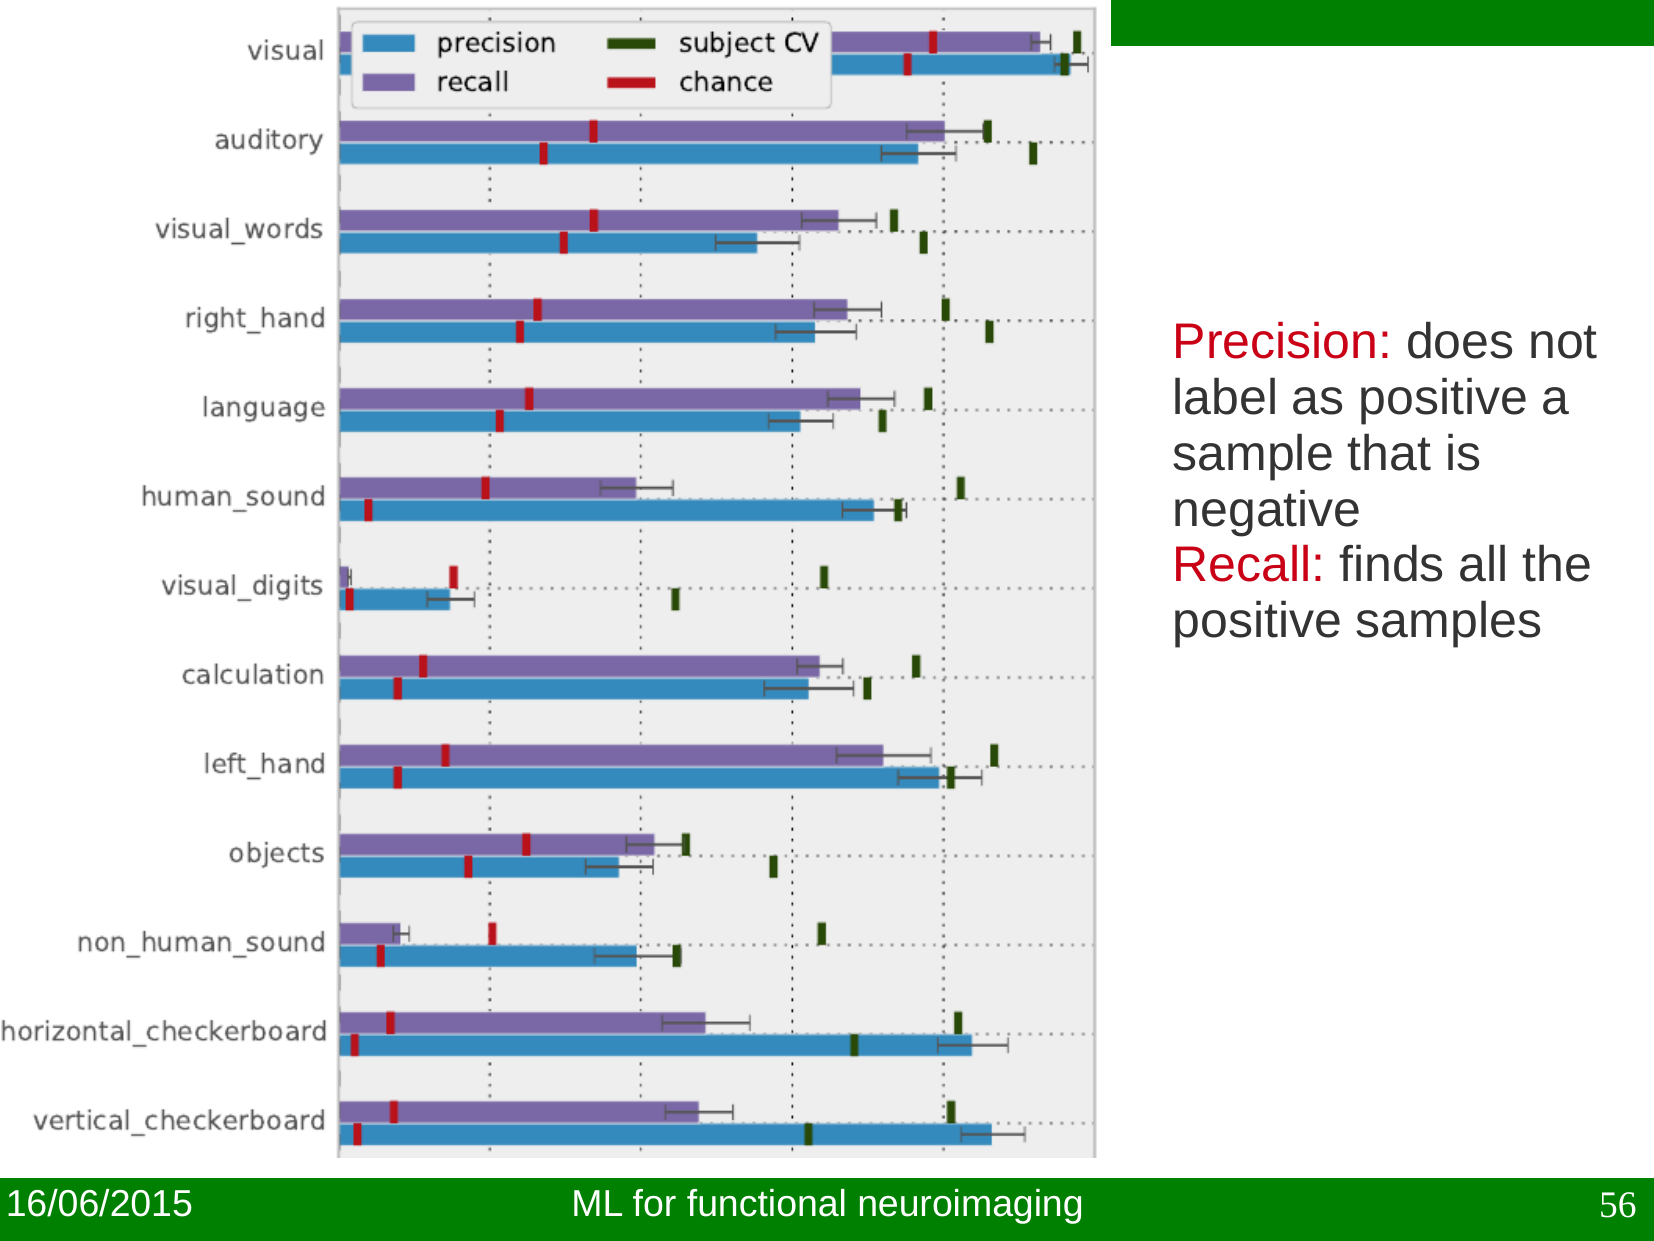

Precision: does not label as positive a sample that is negative
Recall: finds all the positive samples
[Schwartz et al. NIPS 2013]
56